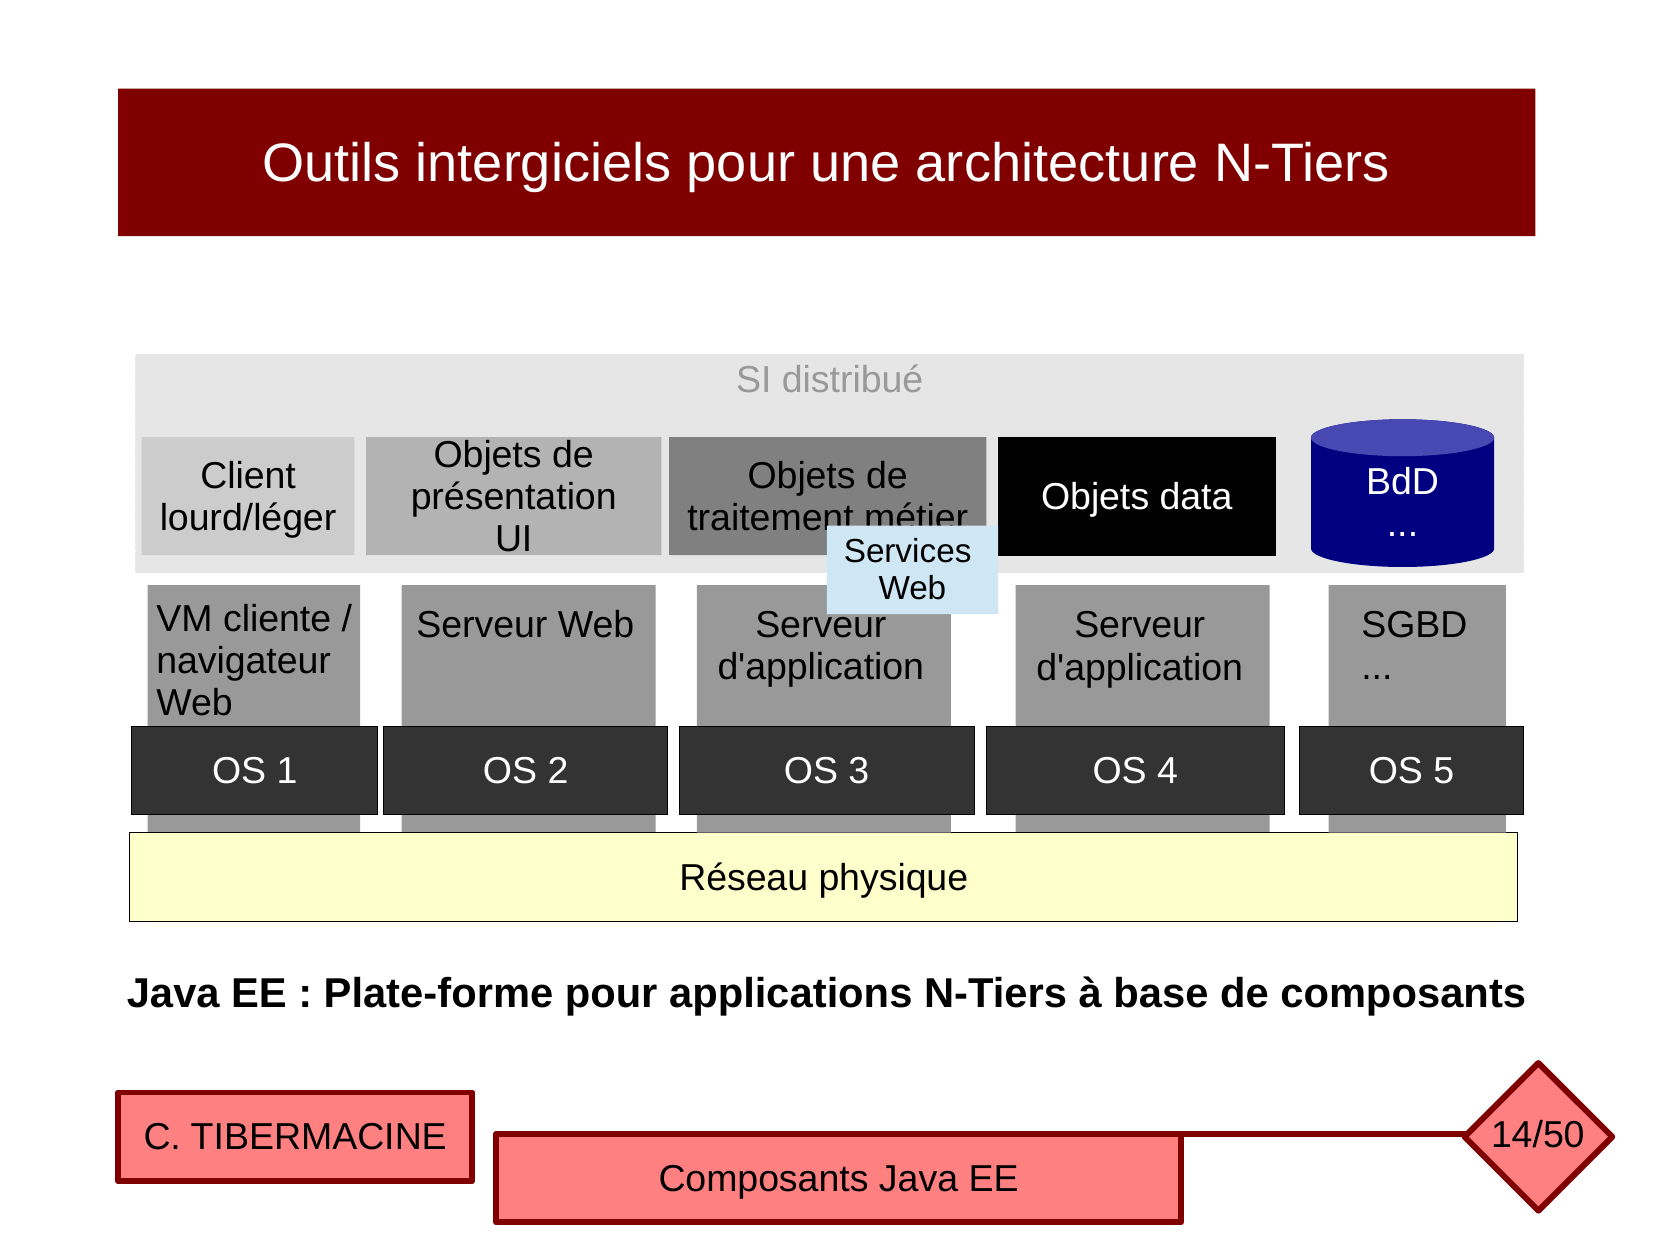

Outils intergiciels pour une architecture N-Tiers
SI distribué
BdD
...
Client
lourd/léger
Objets de présentation
UI
Objets de traitement métier
Objets data
Services
Web
VM cliente /
navigateur
Web
Serveur Web
Serveur
d'application
SGBD
...
Serveur
d'application
OS 1
OS 2
OS 3
OS 4
OS 5
Réseau physique
Java EE : Plate-forme pour applications N-Tiers à base de composants
C. TIBERMACINE
Composants Java EE